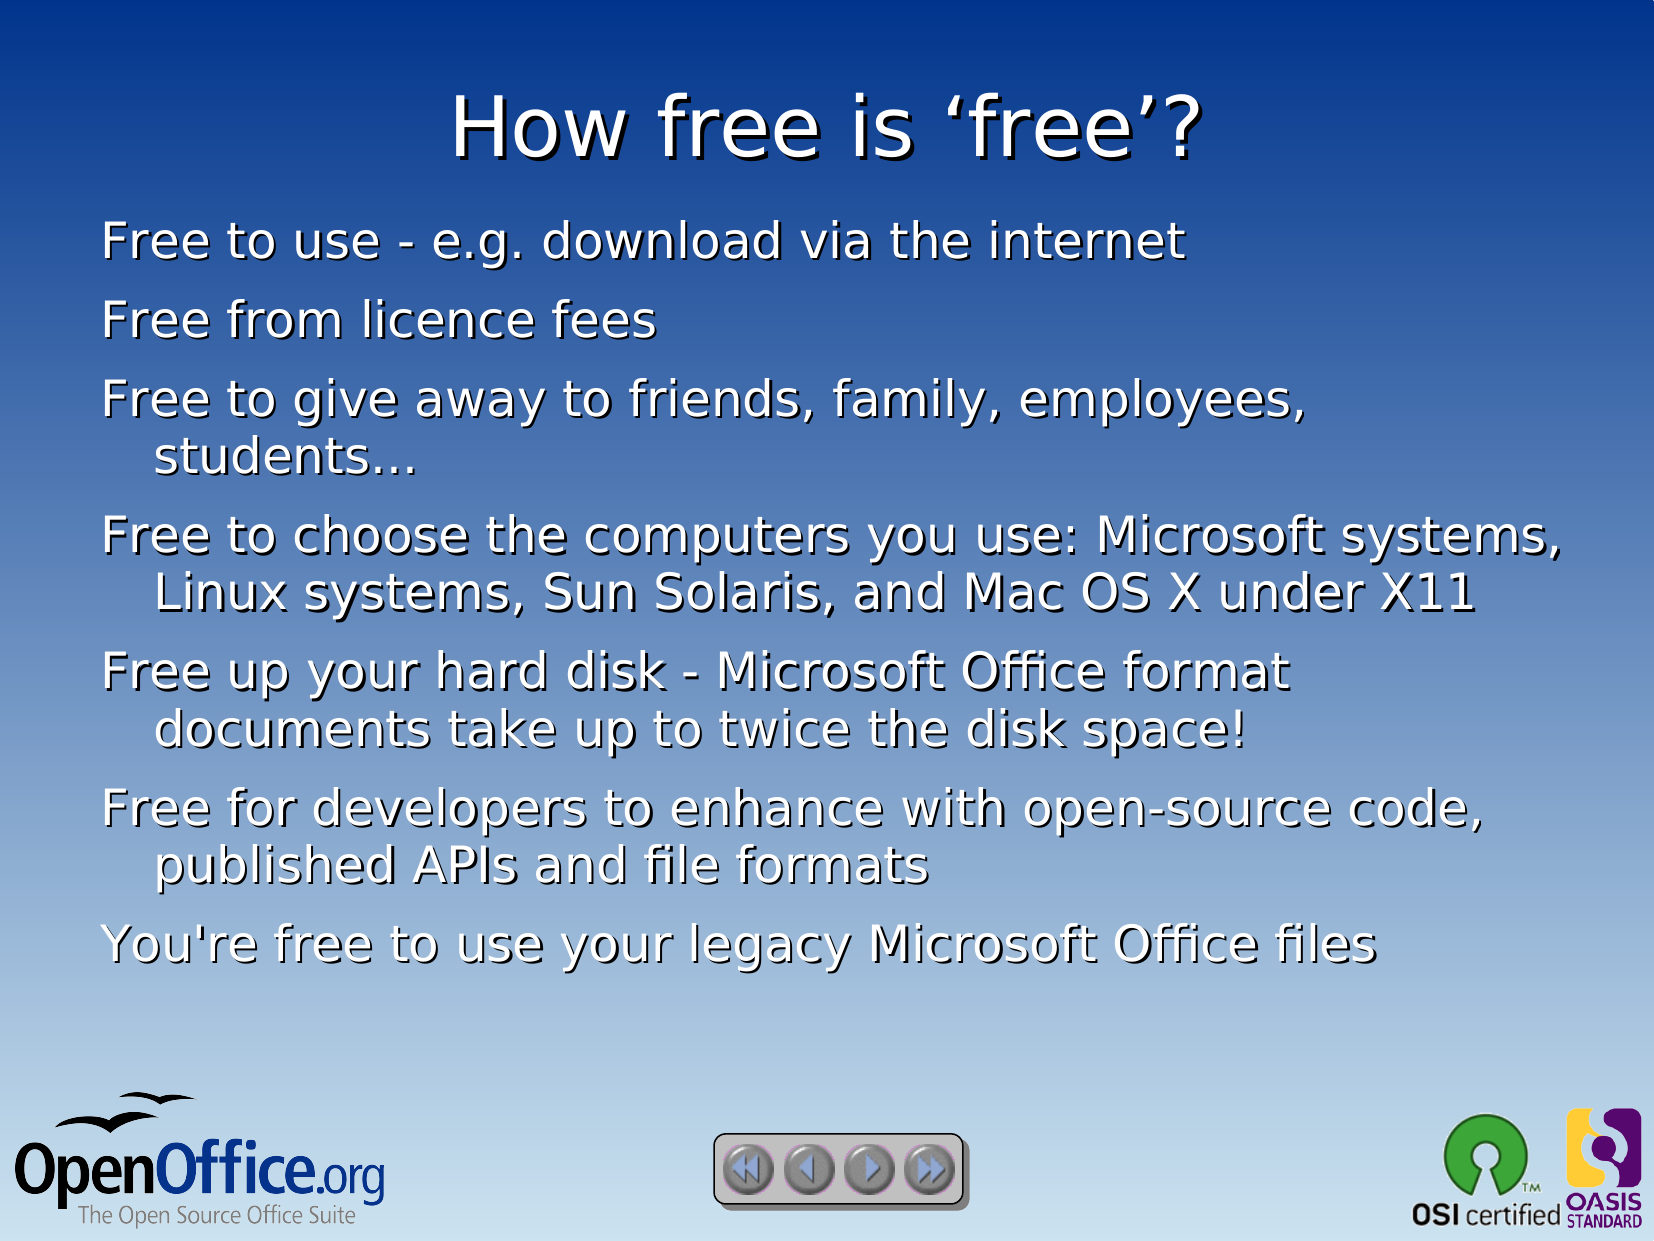

# How free is ‘free’?
Free to use - e.g. download via the internet
Free from licence fees
Free to give away to friends, family, employees, students...
Free to choose the computers you use: Microsoft systems, Linux systems, Sun Solaris, and Mac OS X under X11
Free up your hard disk - Microsoft Office format documents take up to twice the disk space!
Free for developers to enhance with open-source code, published APIs and file formats
You're free to use your legacy Microsoft Office files